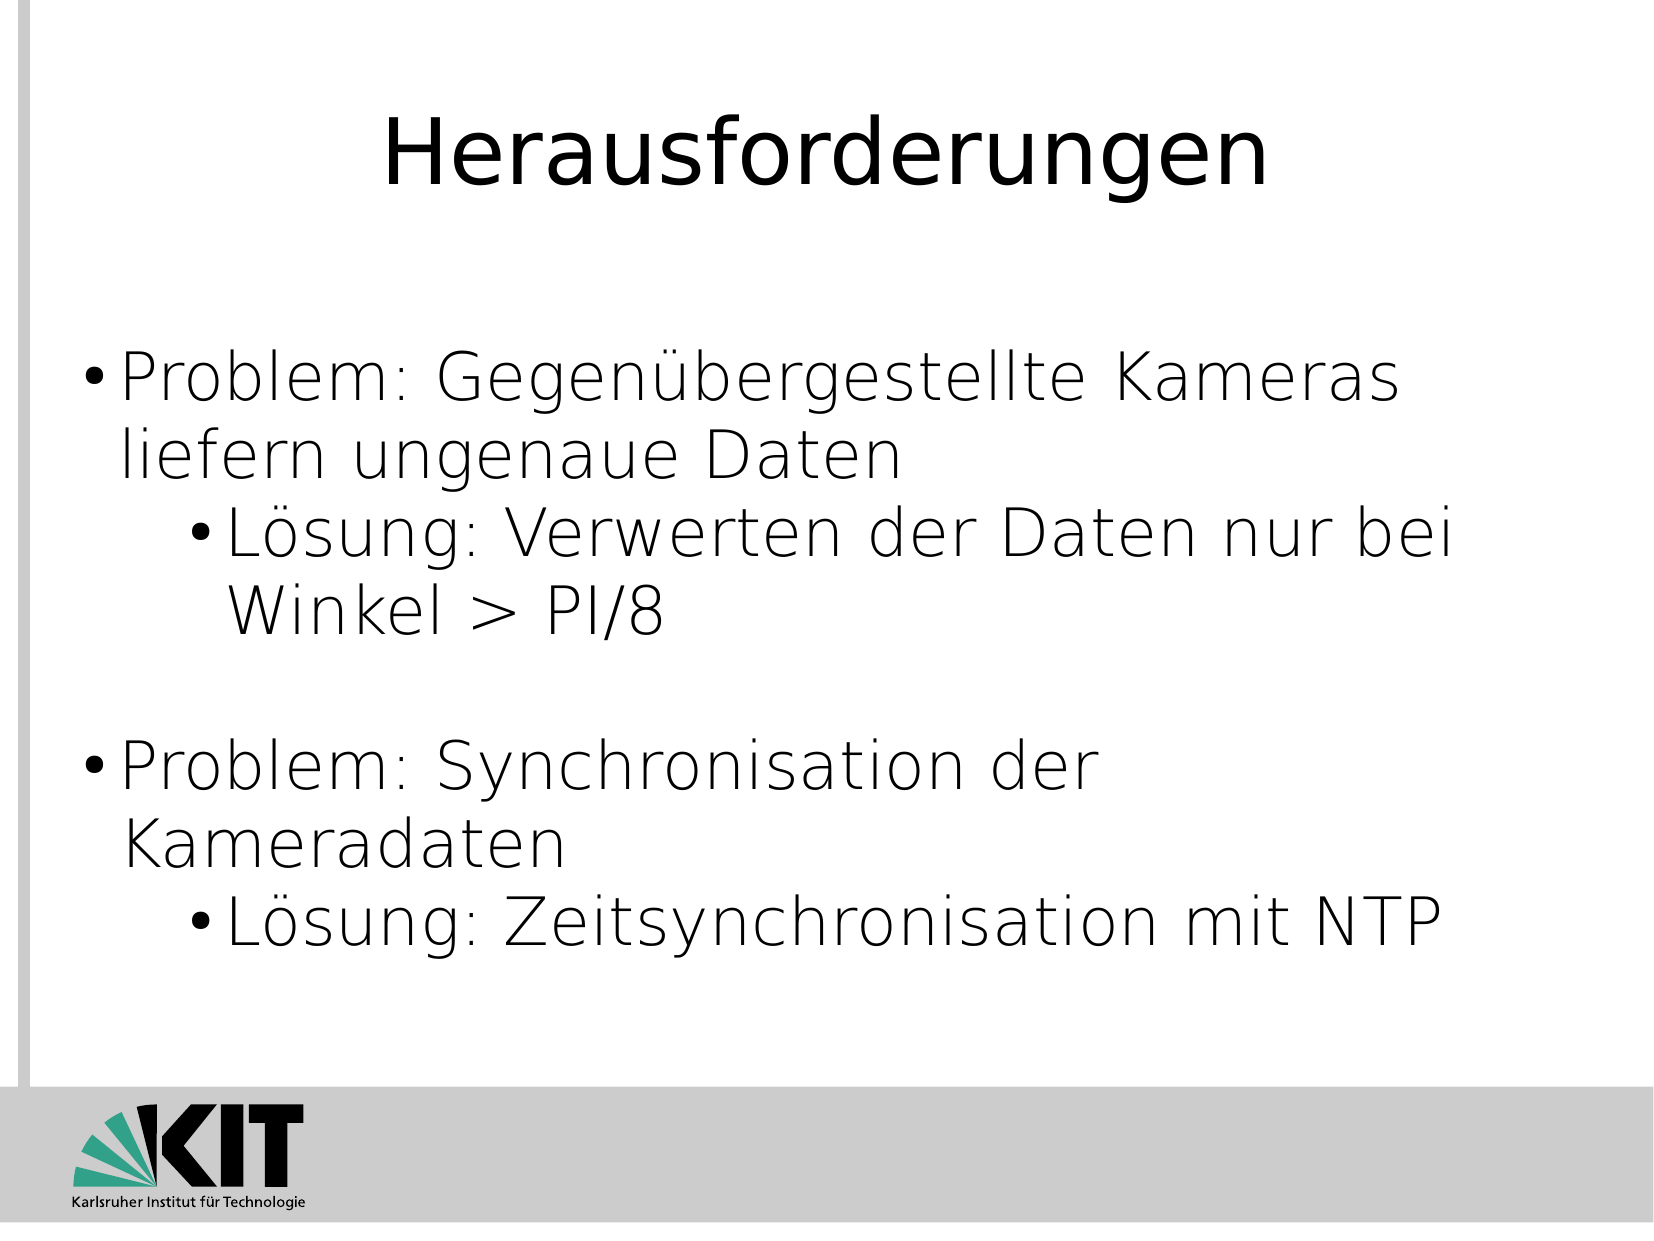

# Herausforderungen
Problem: Gegenübergestellte Kameras liefern ungenaue Daten
Lösung: Verwerten der Daten nur bei Winkel > PI/8
Problem: Synchronisation der Kameradaten
Lösung: Zeitsynchronisation mit NTP